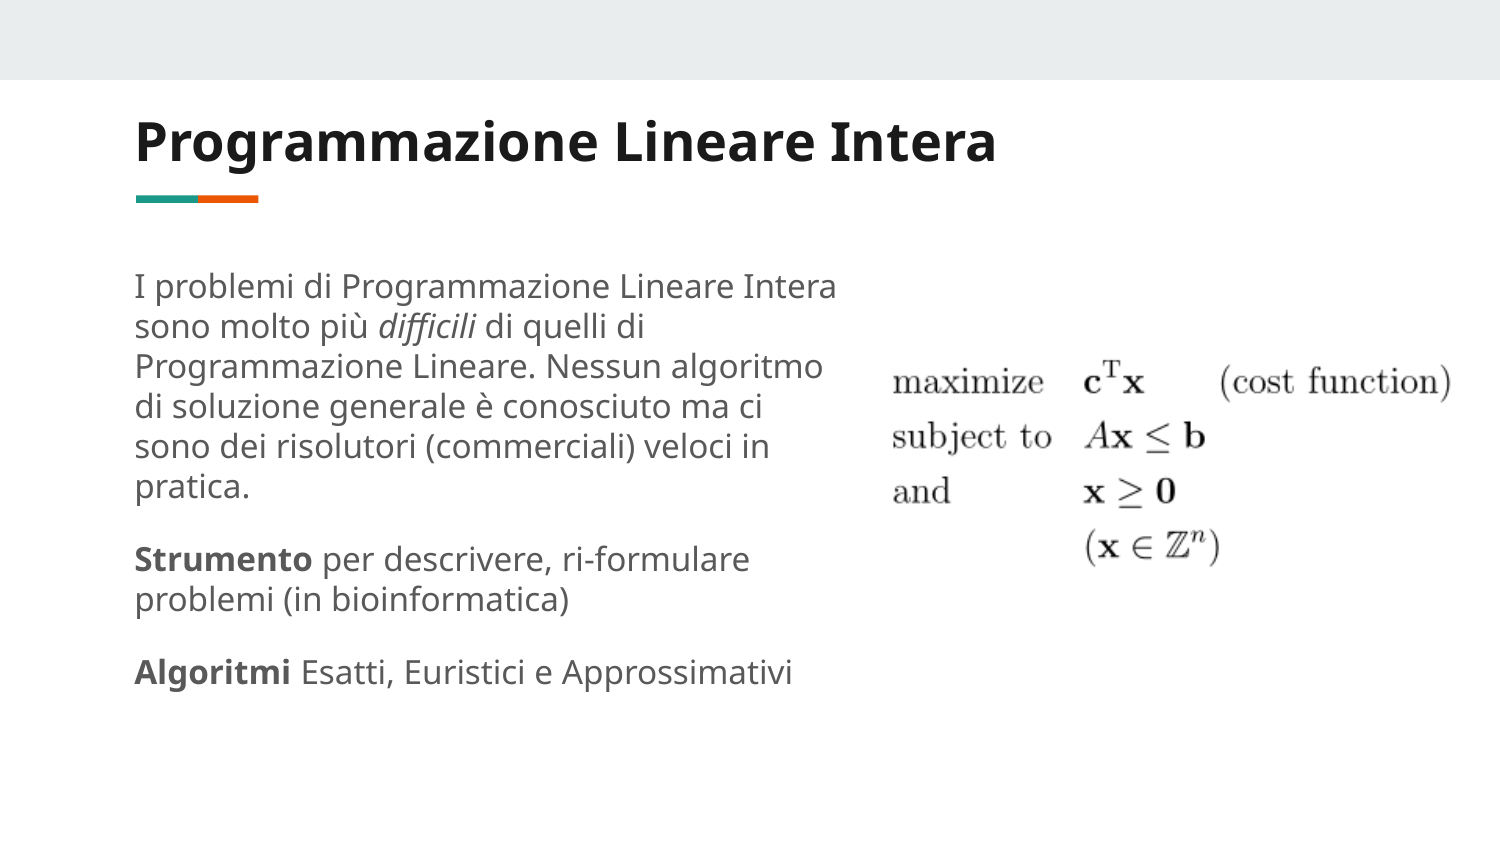

# Programmazione Lineare Intera
I problemi di Programmazione Lineare Intera sono molto più difficili di quelli di Programmazione Lineare. Nessun algoritmo di soluzione generale è conosciuto ma ci sono dei risolutori (commerciali) veloci in pratica.
Strumento per descrivere, ri-formulare problemi (in bioinformatica)
Algoritmi Esatti, Euristici e Approssimativi